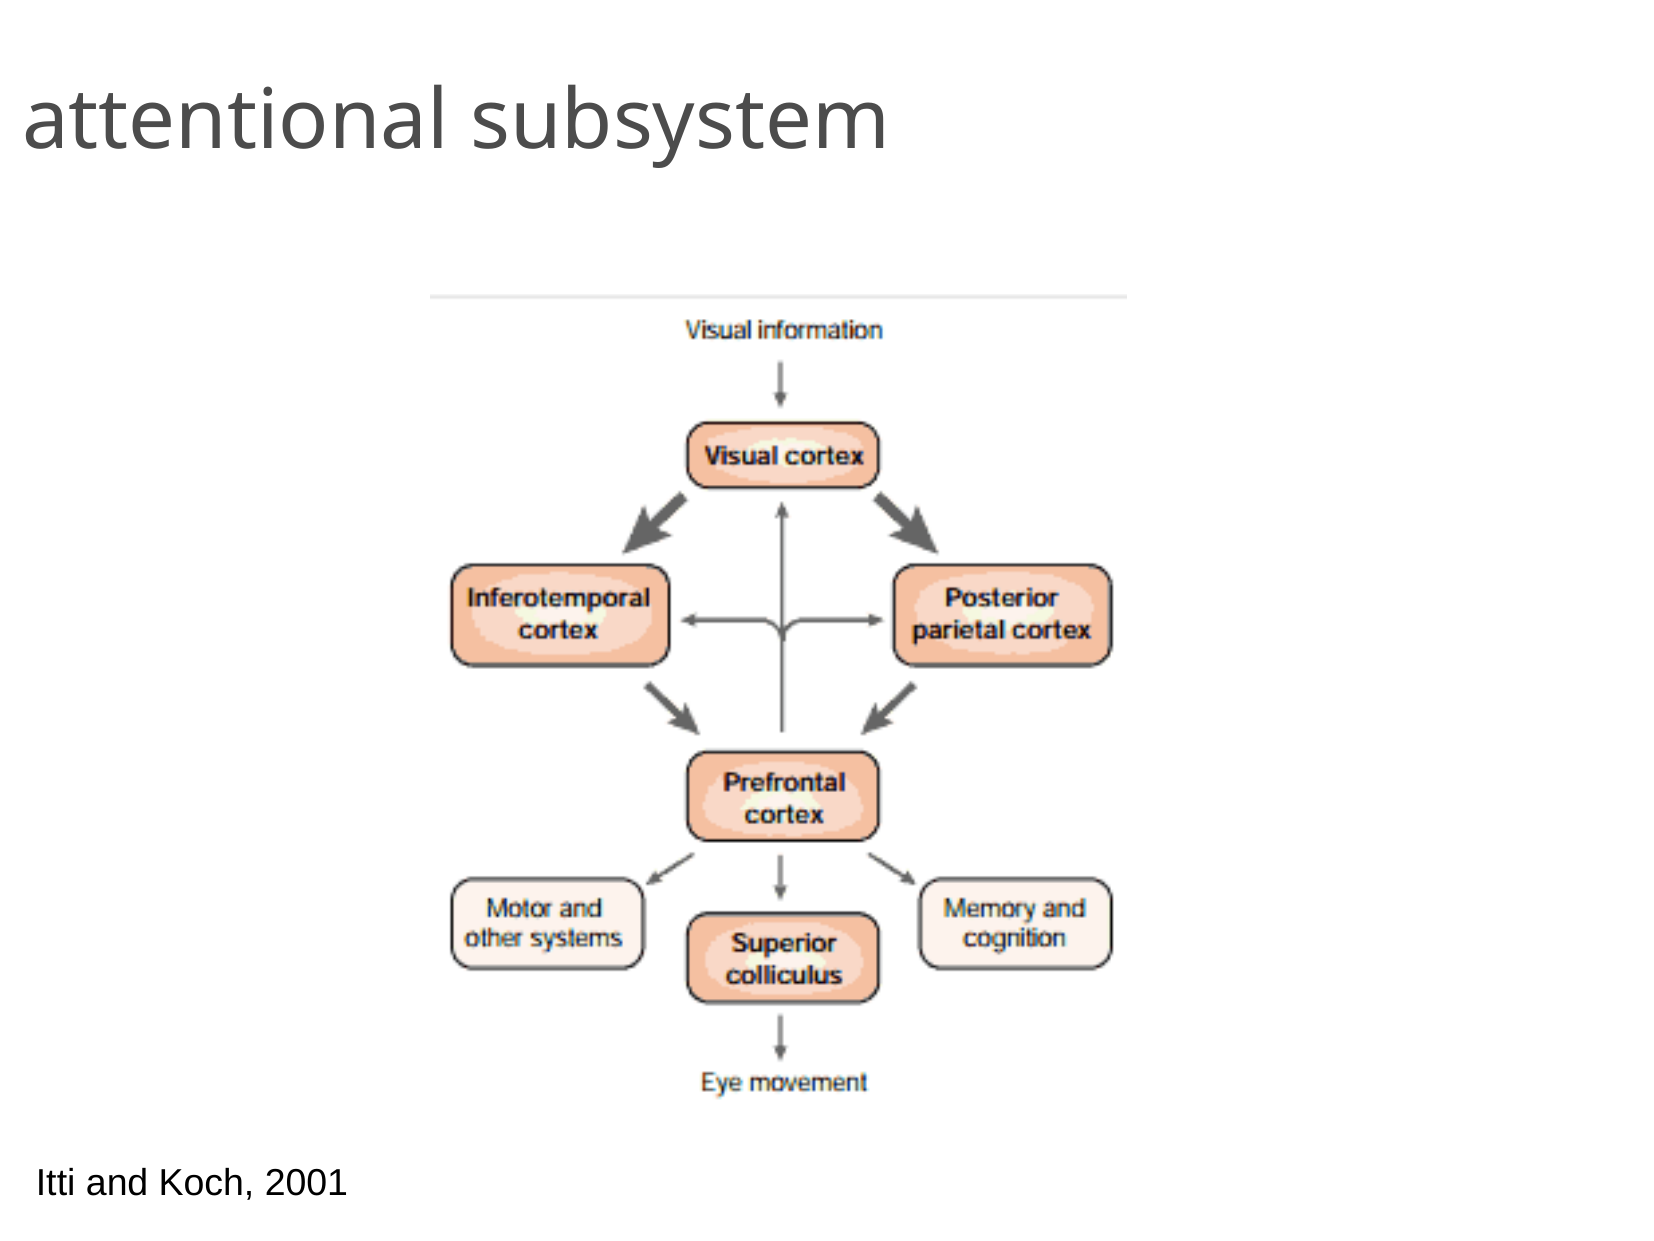

# attentional subsystem
Itti and Koch, 2001